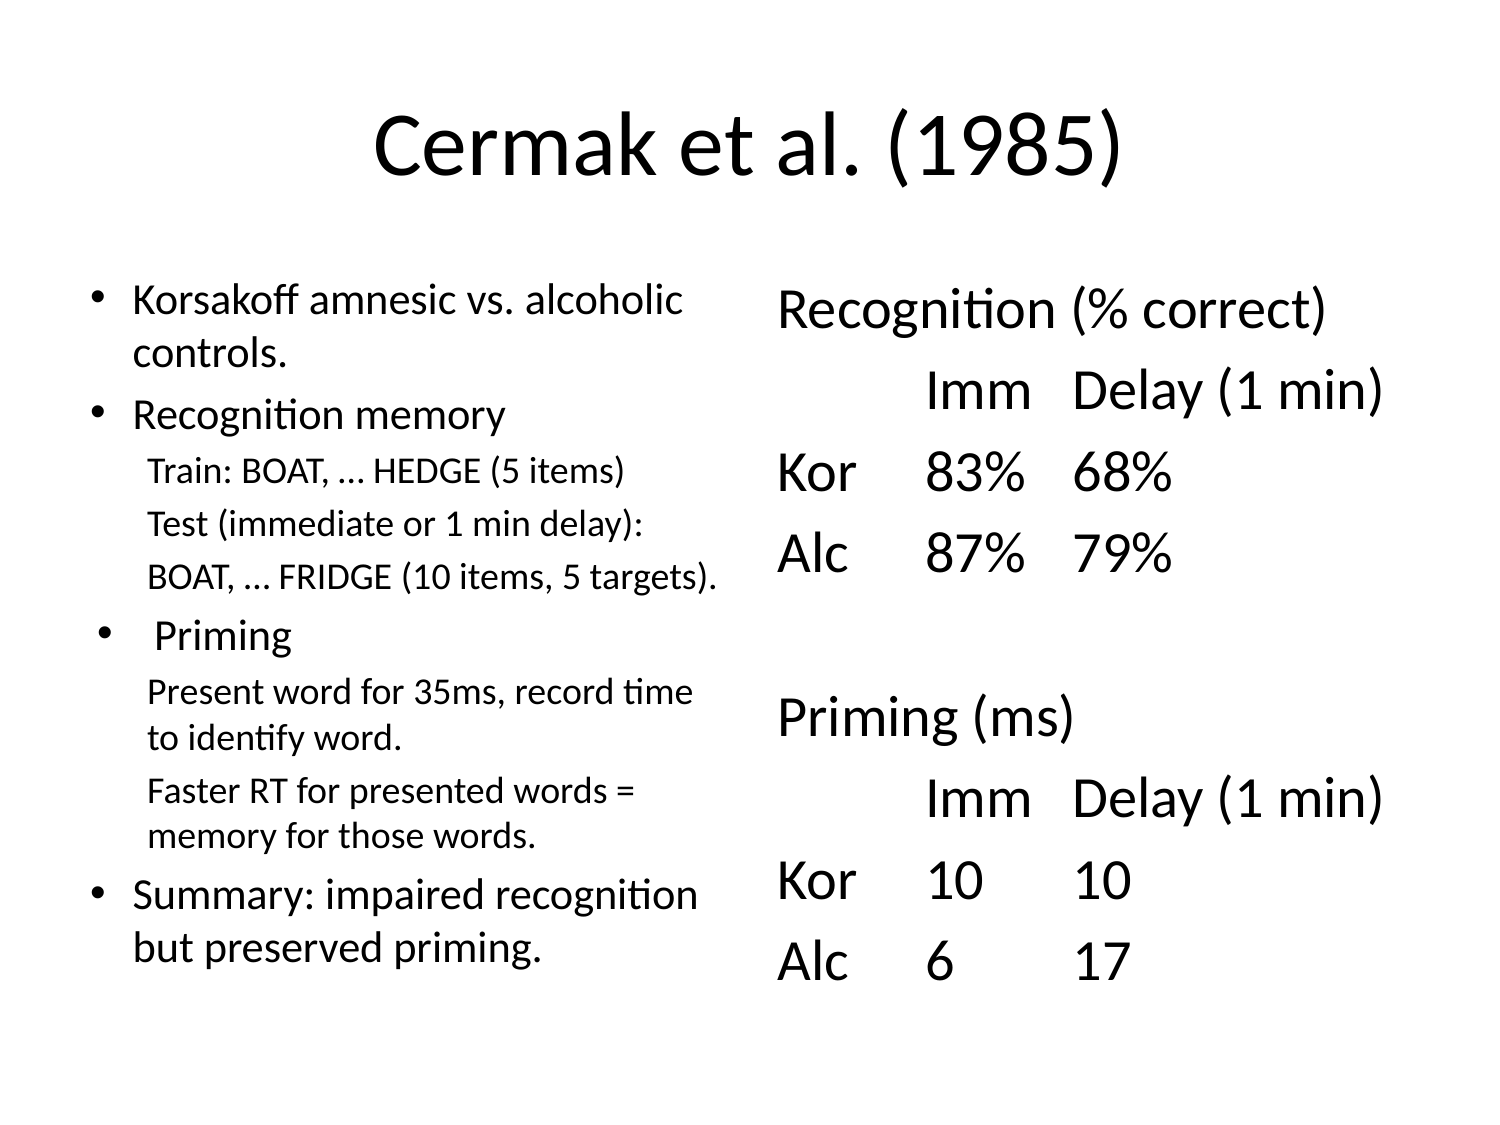

# Cermak et al. (1985)
Korsakoff amnesic vs. alcoholic controls.
Recognition memory
Train: BOAT, … HEDGE (5 items)
Test (immediate or 1 min delay):
BOAT, … FRIDGE (10 items, 5 targets).
Priming
Present word for 35ms, record time to identify word.
Faster RT for presented words = memory for those words.
Summary: impaired recognition but preserved priming.
Recognition (% correct)
		Imm	Delay (1 min)
Kor	83%	68%
Alc		87%	79%
Priming (ms)
		Imm	Delay (1 min)
Kor	10		10
Alc		6		17